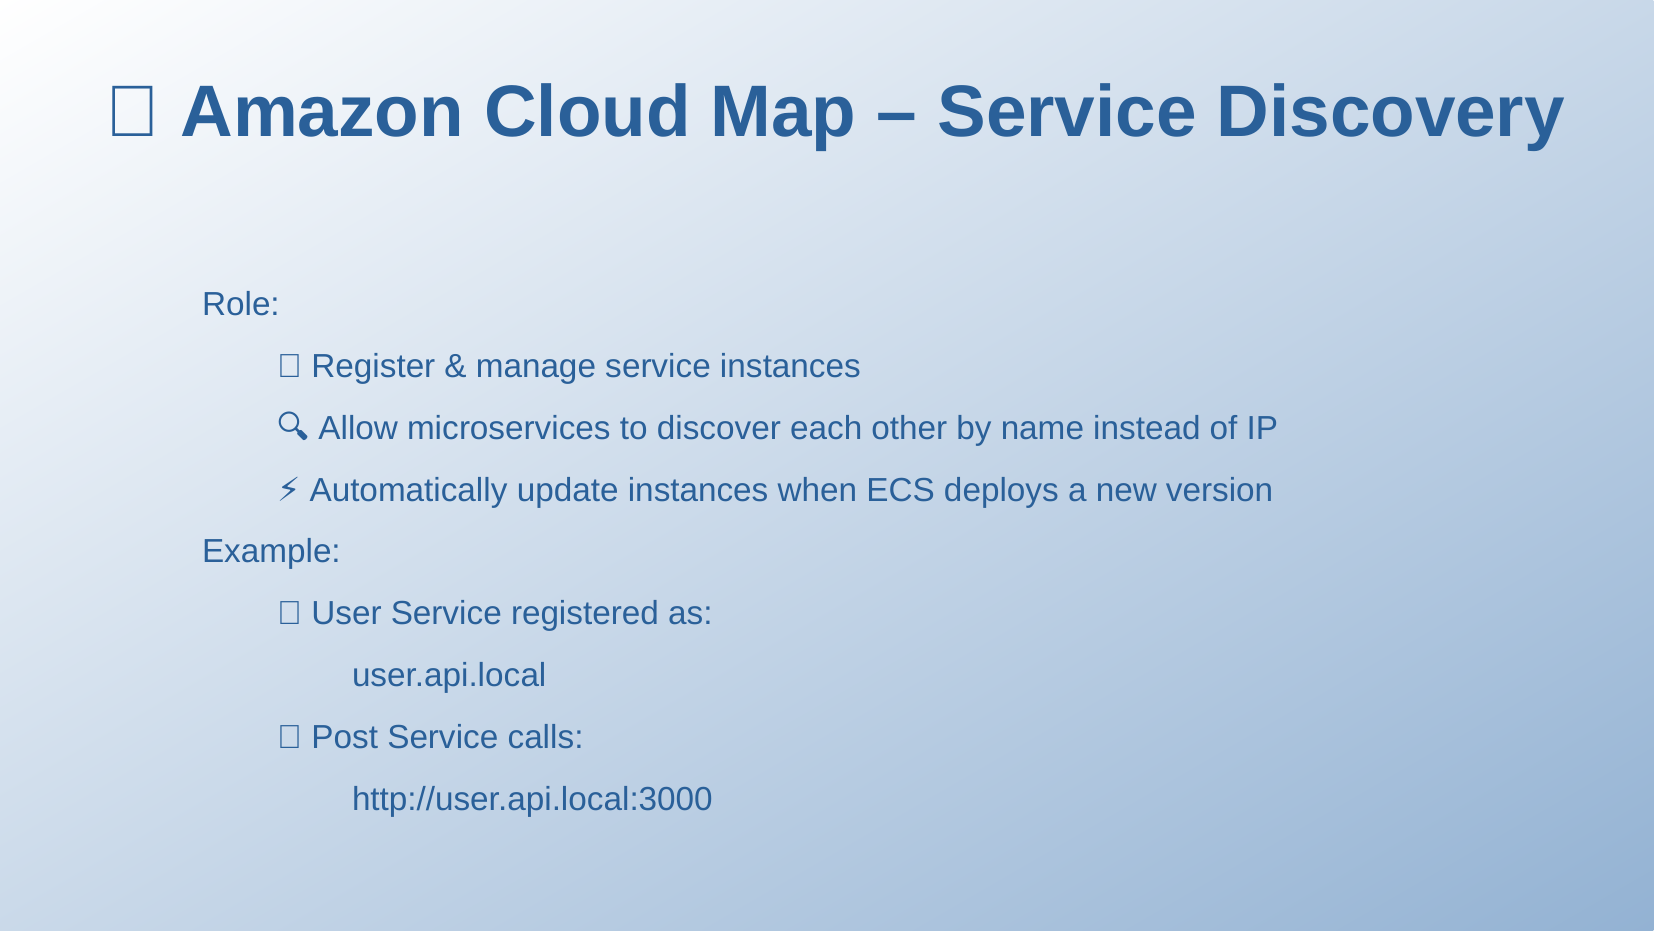

🌐 Amazon Cloud Map – Service Discovery
Role:
	📝 Register & manage service instances
	🔍 Allow microservices to discover each other by name instead of IP
	⚡ Automatically update instances when ECS deploys a new version
Example:
	👤 User Service registered as:
		user.api.local
	📝 Post Service calls:
		http://user.api.local:3000